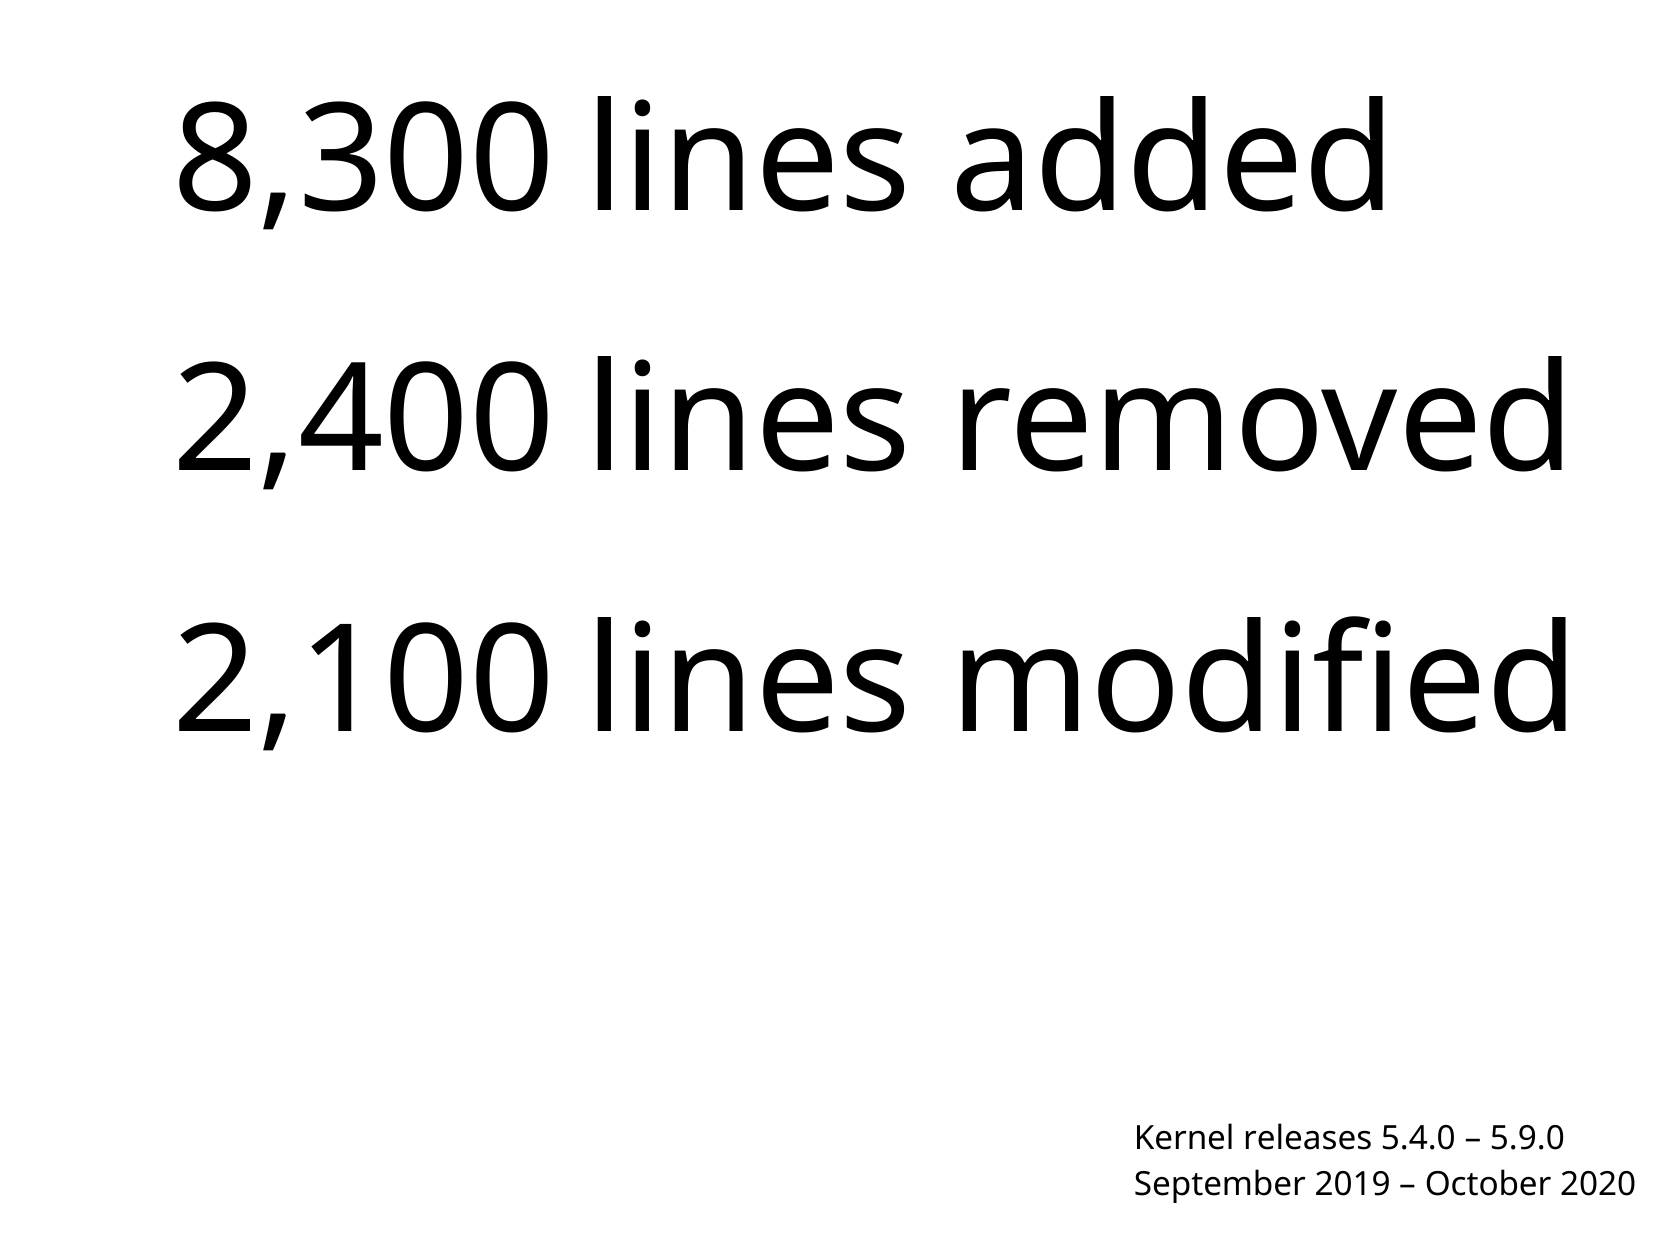

| 8,300 | lines added |
| --- | --- |
| 2,400 | lines removed |
| 2,100 | lines modified |
Kernel releases 5.4.0 – 5.9.0
September 2019 – October 2020